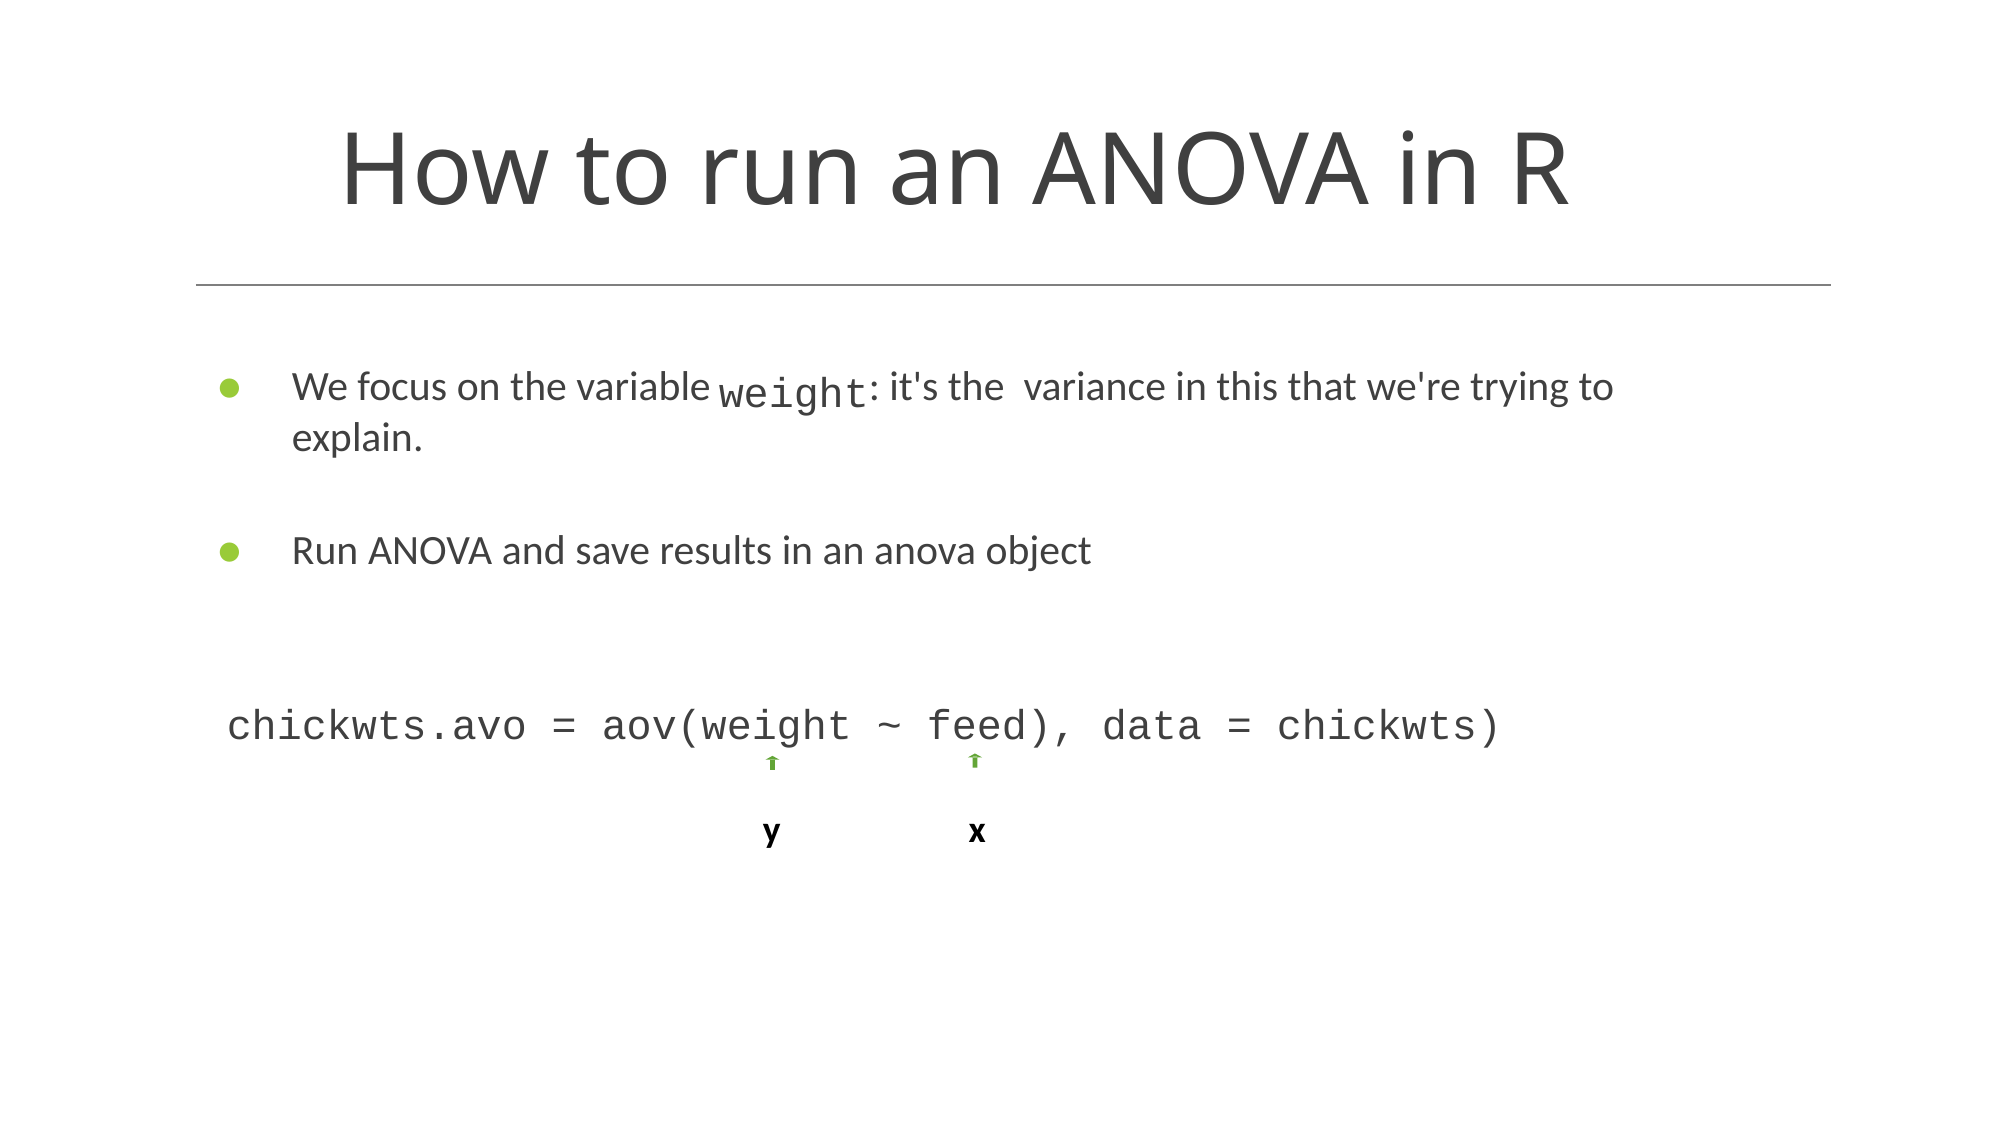

How to run an ANOVA in R
●
We focus on the variable
: it's the variance in this that we're trying to
weight
explain.
●
Run ANOVA and save results in an anova object
chickwts.avo = aov(weight ~ feed), data = chickwts)
y
x